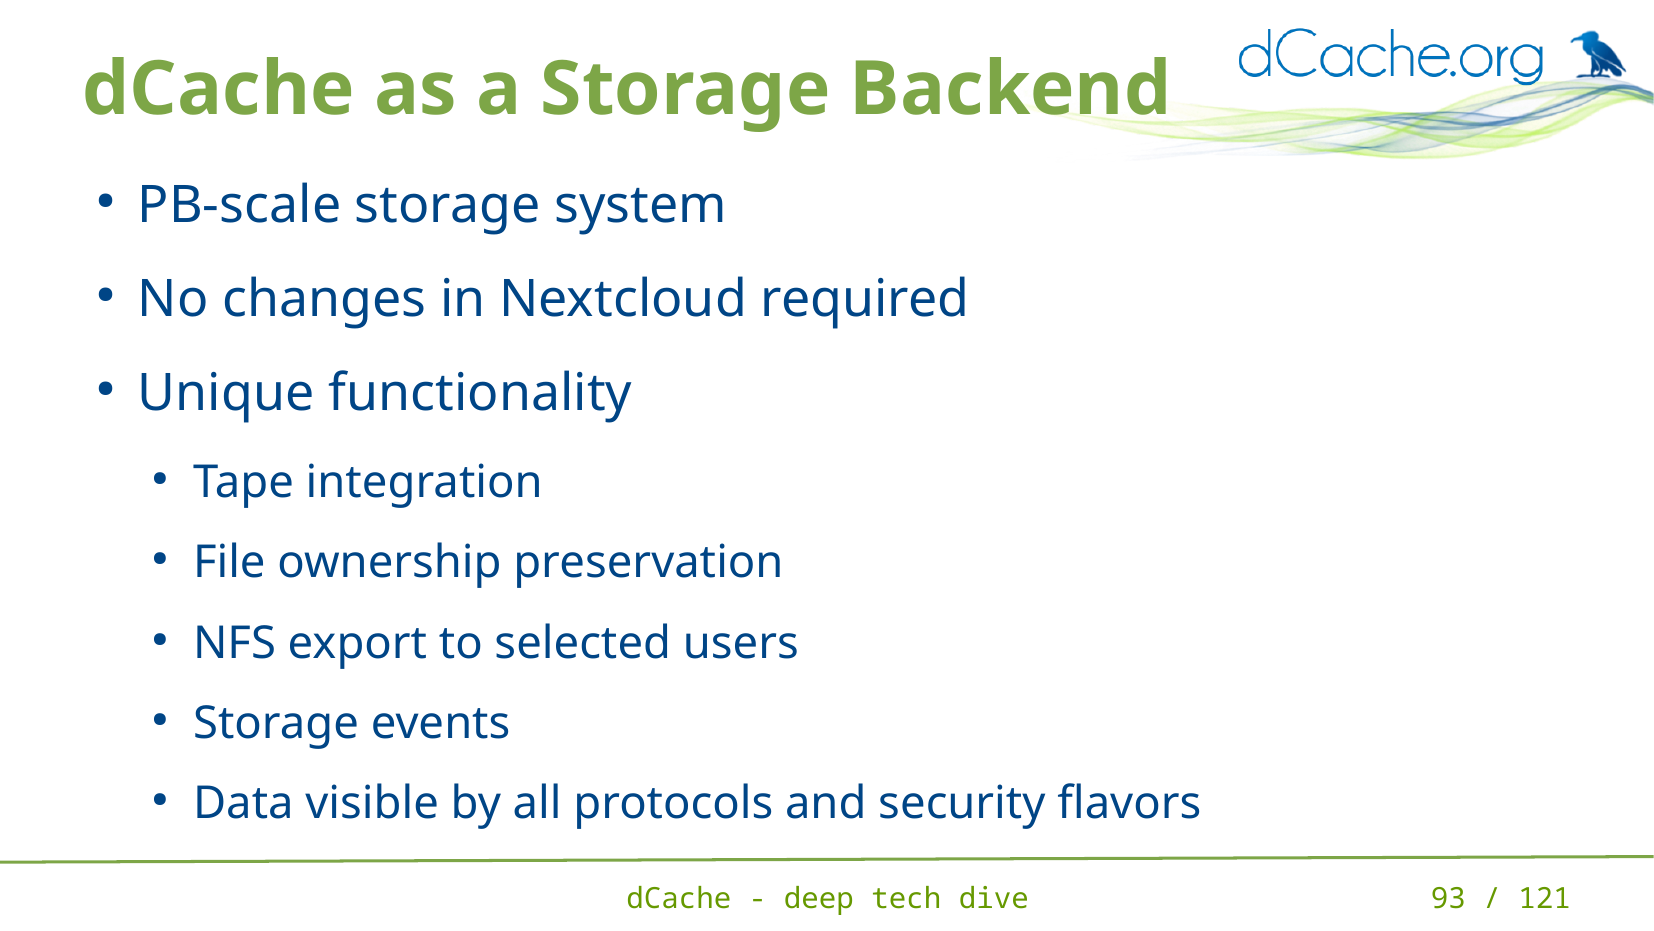

# dCache as a Storage Backend
PB-scale storage system
No changes in Nextcloud required
Unique functionality
Tape integration
File ownership preservation
NFS export to selected users
Storage events
Data visible by all protocols and security flavors
dCache - deep tech dive
93